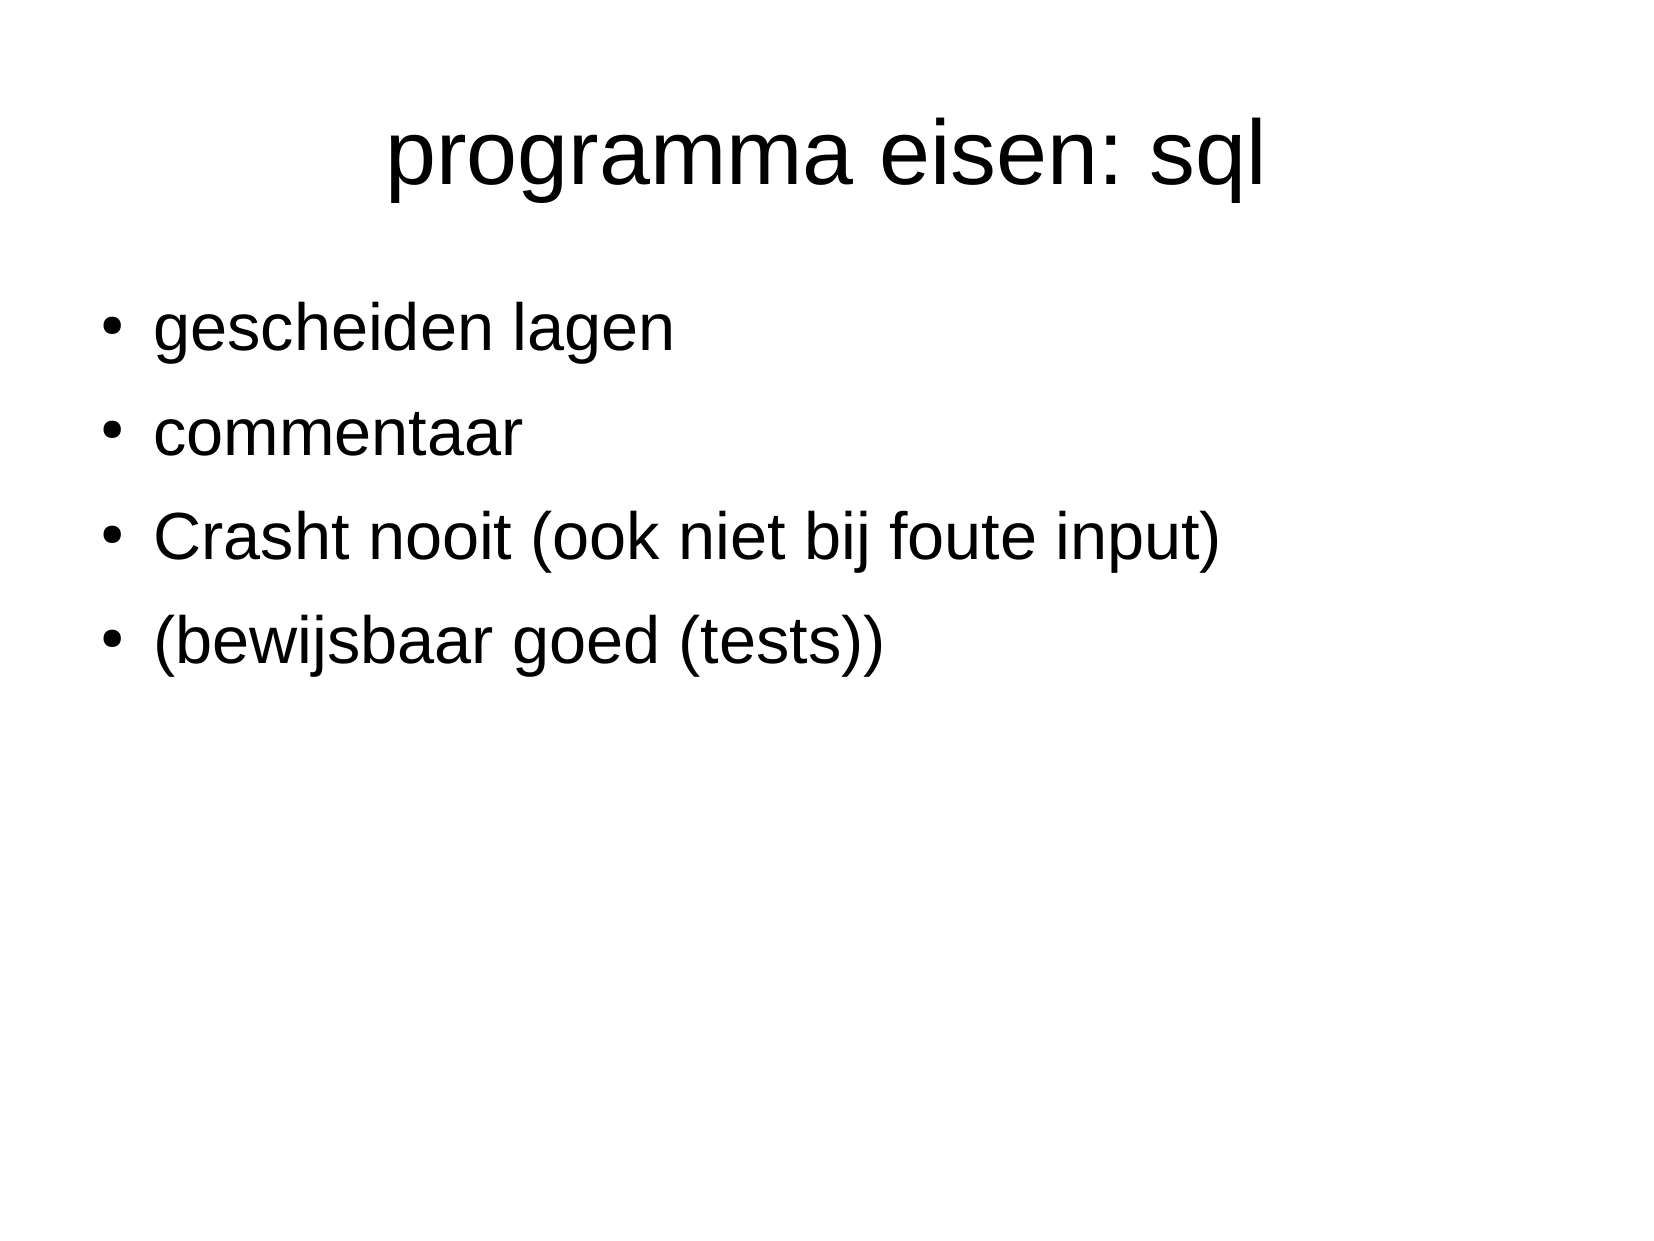

# programma eisen: sql
gescheiden lagen
commentaar
Crasht nooit (ook niet bij foute input)
(bewijsbaar goed (tests))